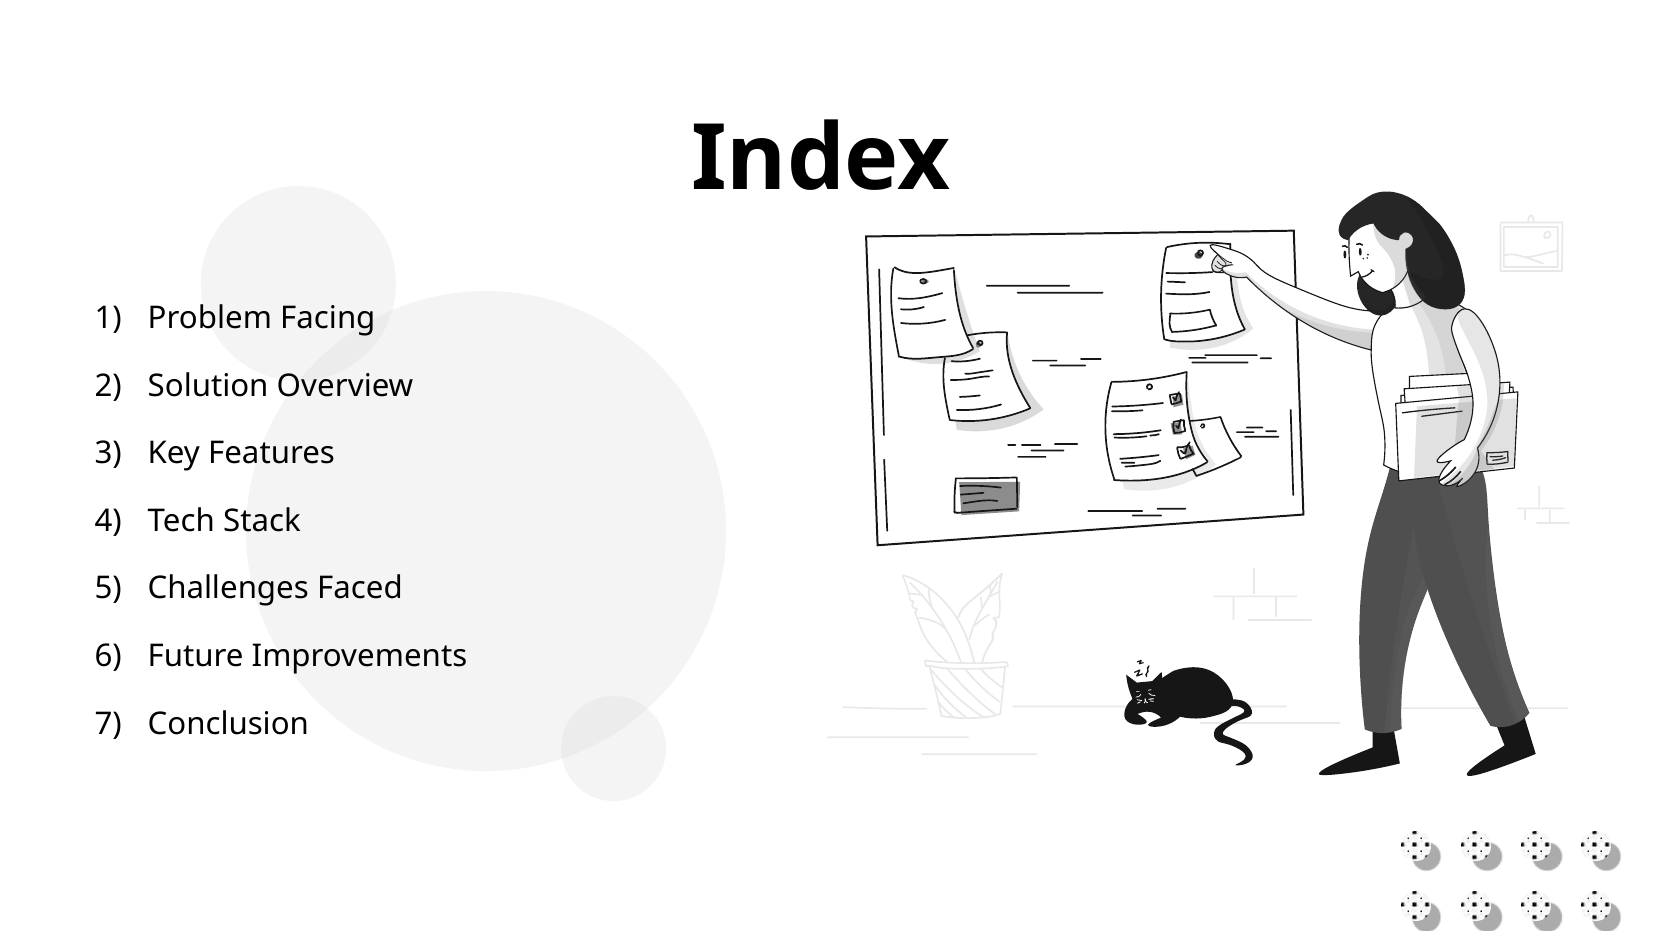

# Index
Problem Facing
Solution Overview
Key Features
Tech Stack
Challenges Faced
Future Improvements
Conclusion